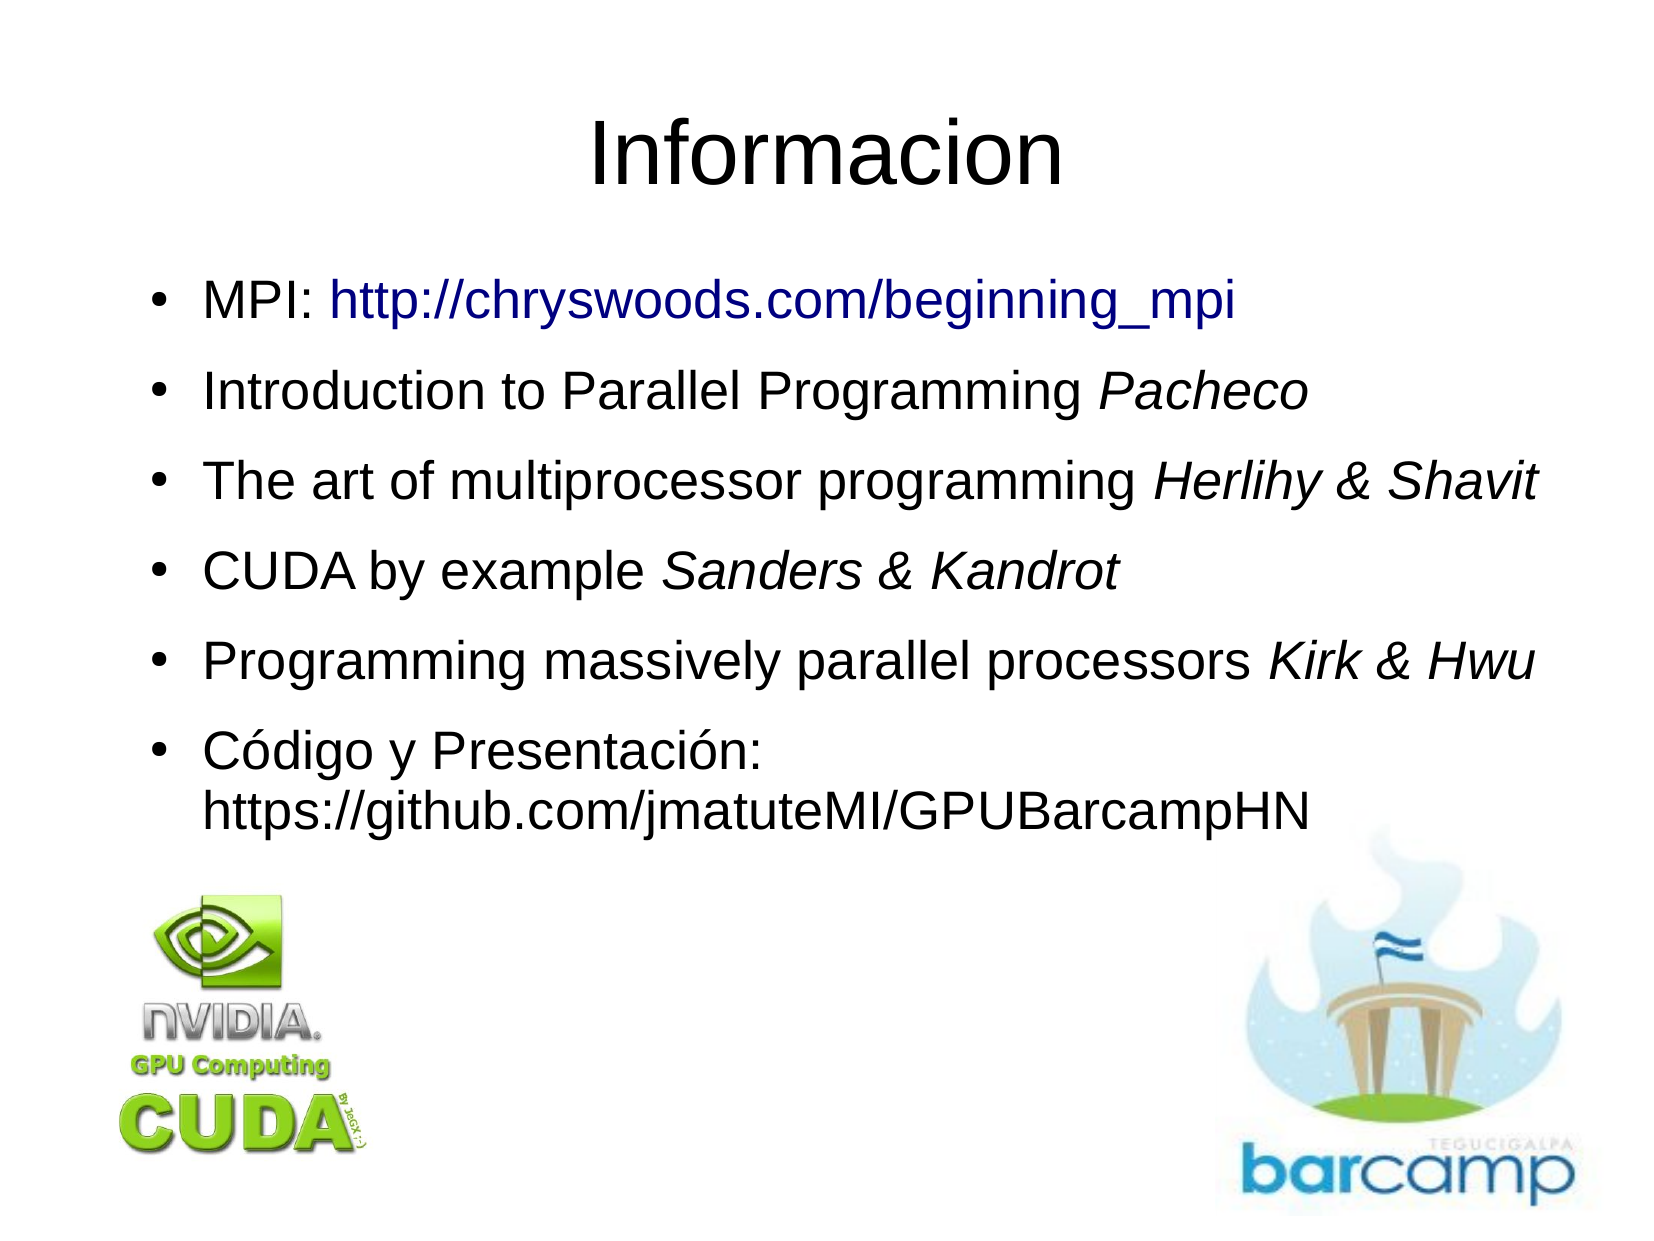

# Informacion
MPI: http://chryswoods.com/beginning_mpi
Introduction to Parallel Programming Pacheco
The art of multiprocessor programming Herlihy & Shavit
CUDA by example Sanders & Kandrot
Programming massively parallel processors Kirk & Hwu
Código y Presentación: https://github.com/jmatuteMI/GPUBarcampHN